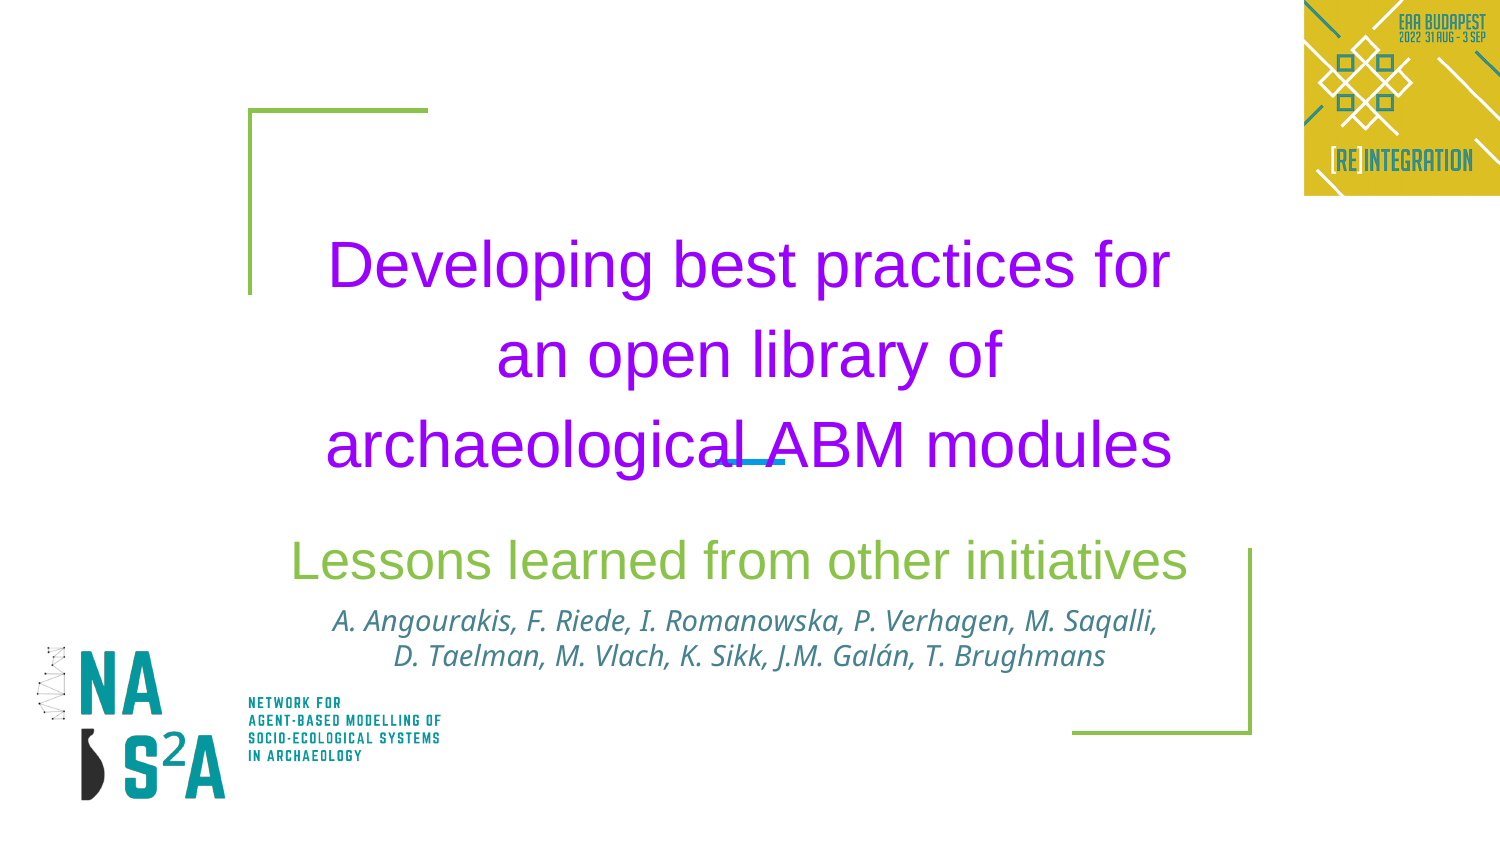

# Developing best practices for an open library of archaeological ABM modules
Lessons learned from other initiatives
A. Angourakis, F. Riede, I. Romanowska, P. Verhagen, M. Saqalli,
D. Taelman, M. Vlach, K. Sikk, J.M. Galán, T. Brughmans